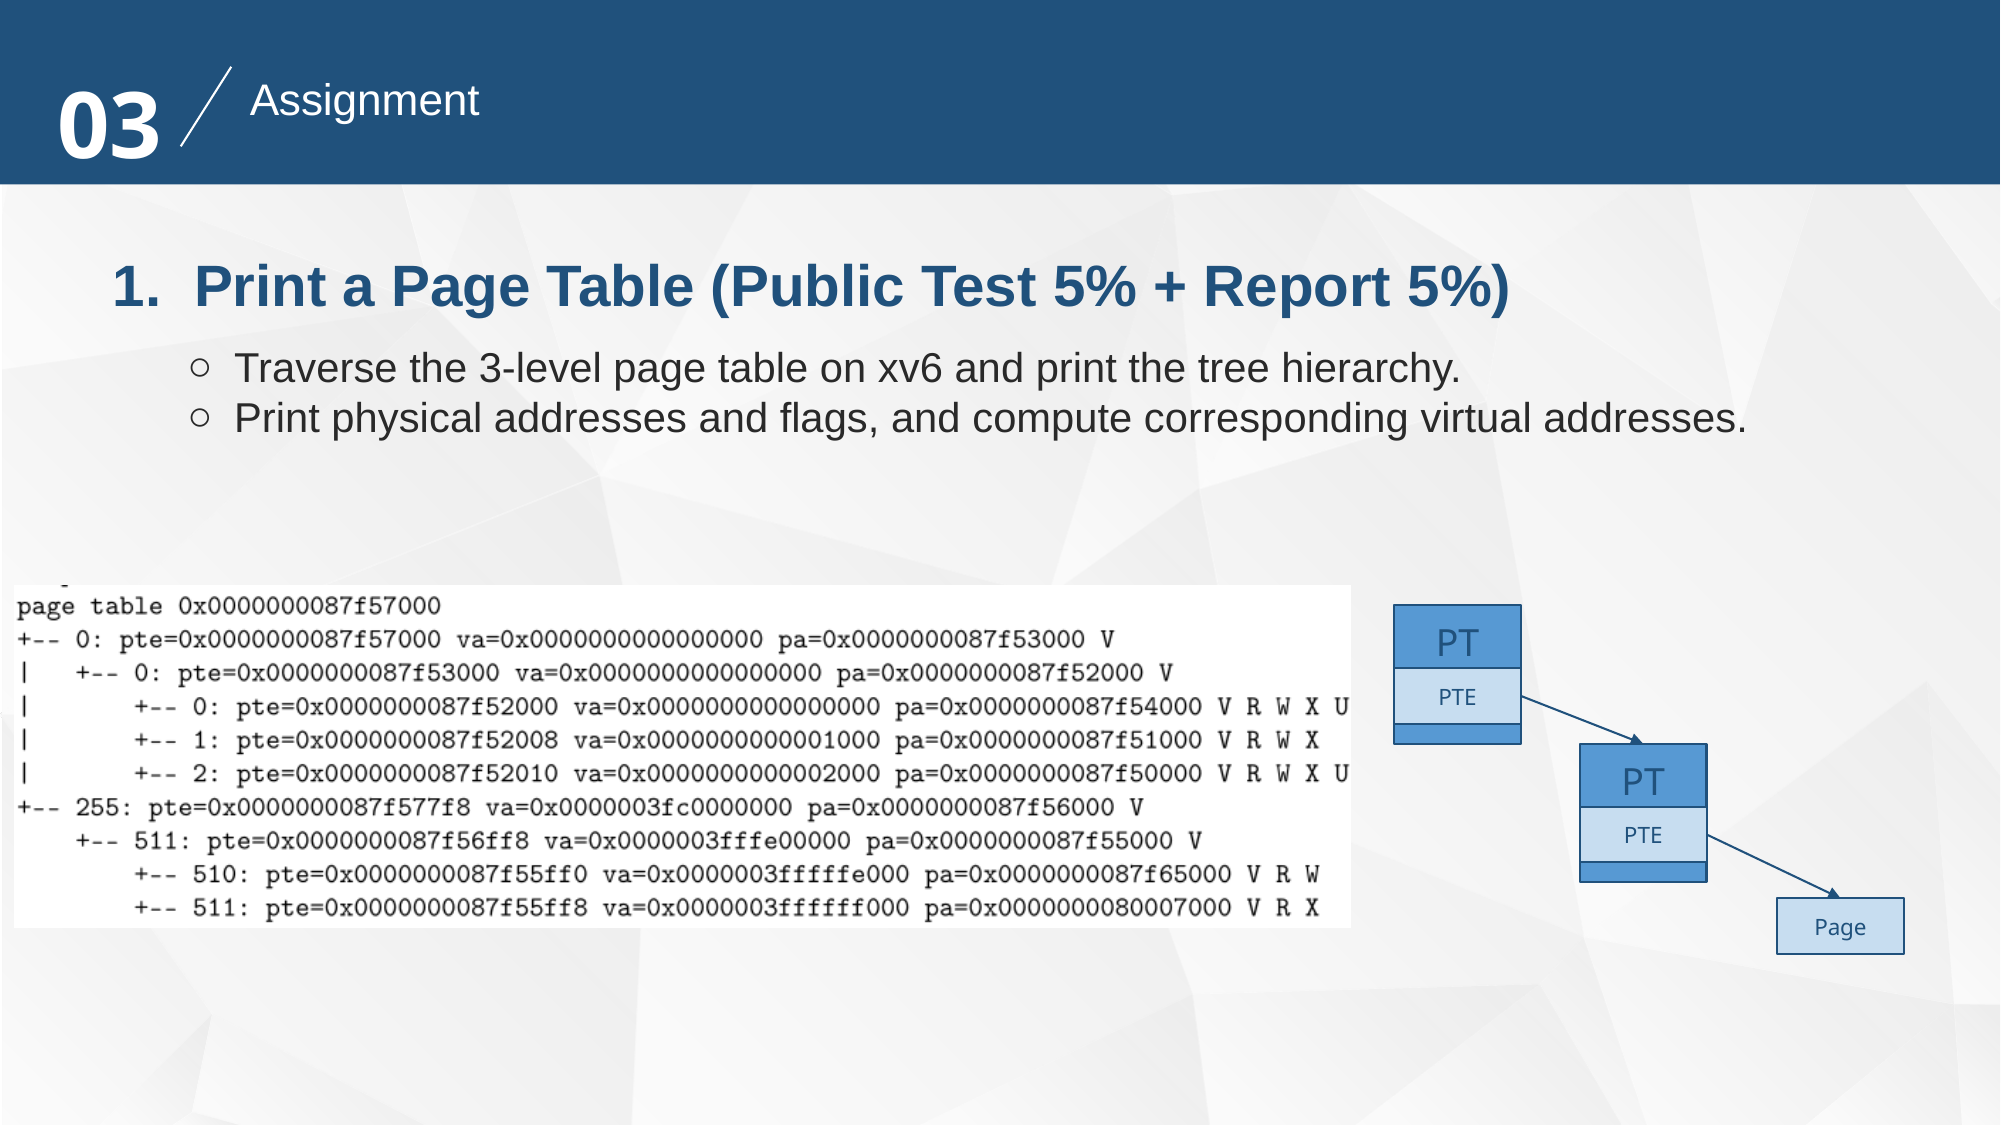

03
# Assignment
1. Print a Page Table (Public Test 5% + Report 5%)
Traverse the 3-level page table on xv6 and print the tree hierarchy.
Print physical addresses and flags, and compute corresponding virtual addresses.
PT
PTE
PT
PTE
Page